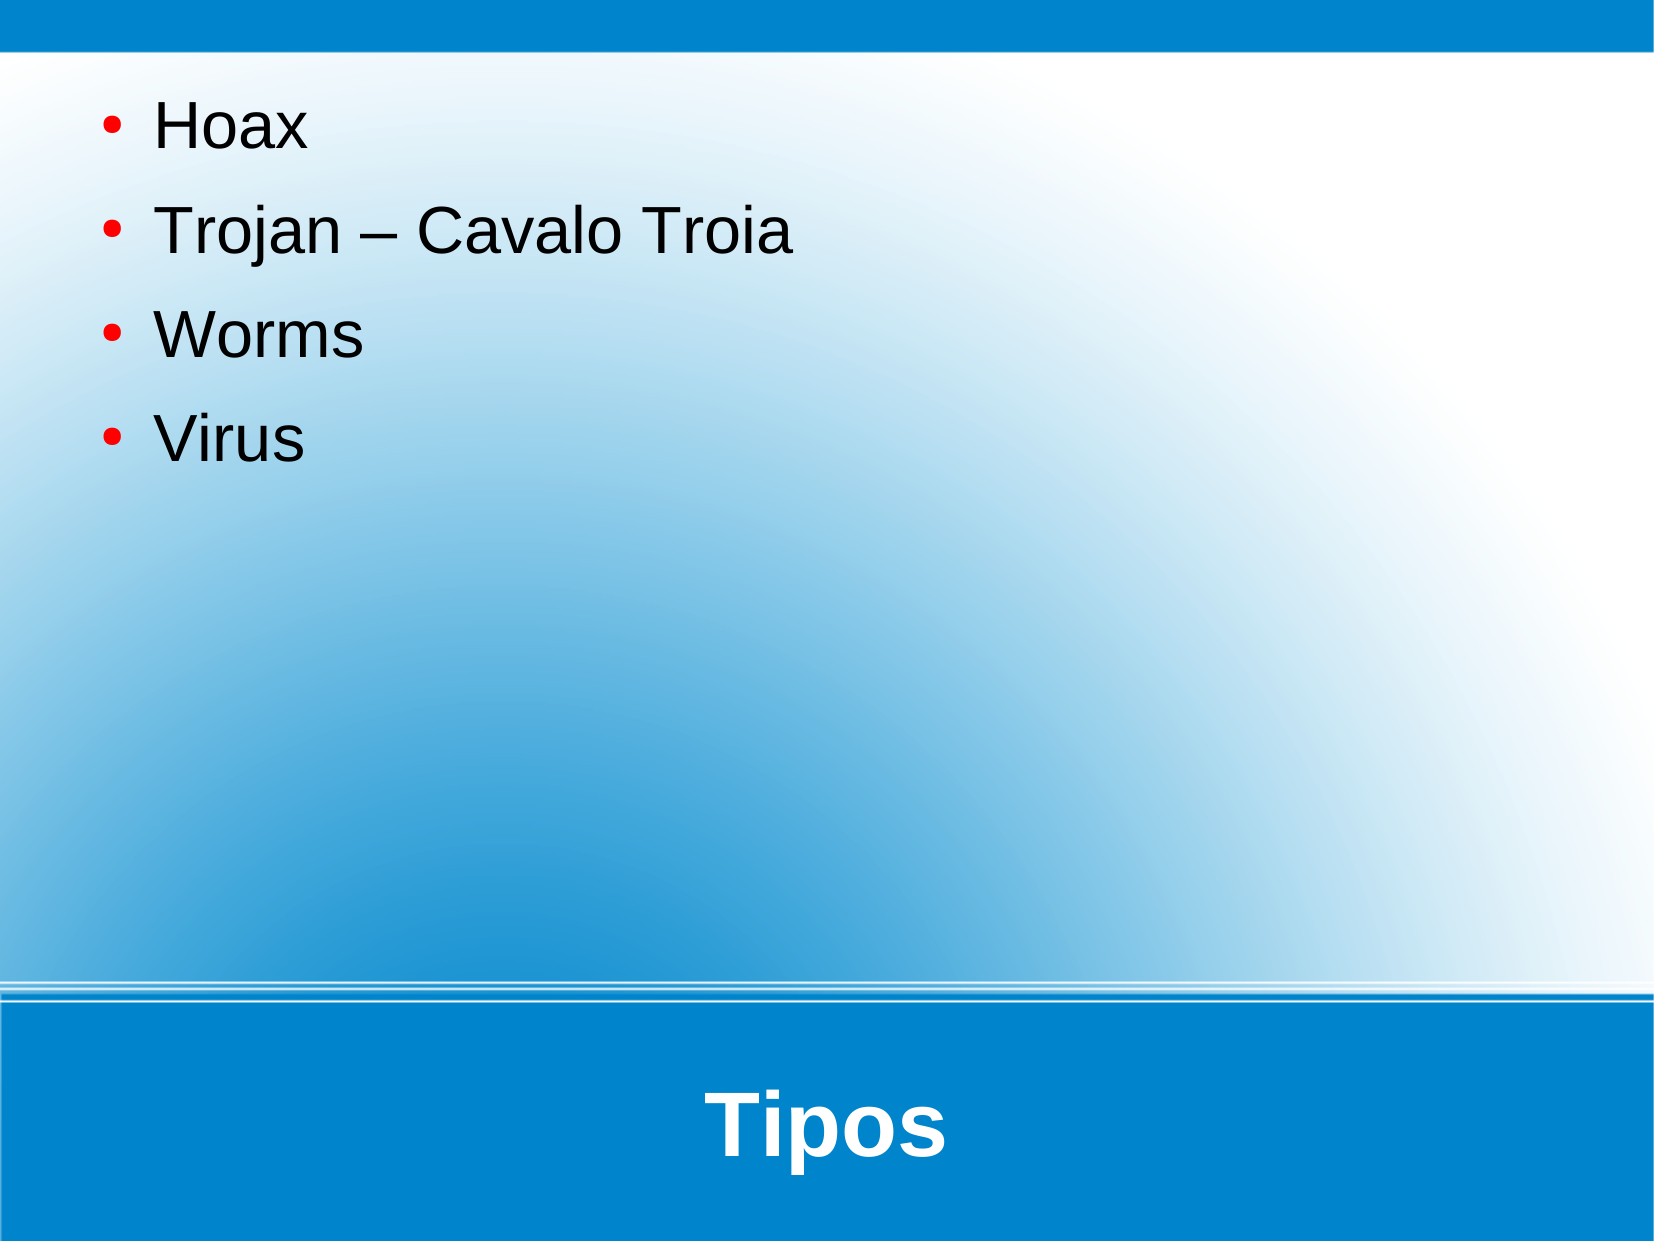

Hoax
Trojan – Cavalo Troia
Worms
Virus
# Tipos